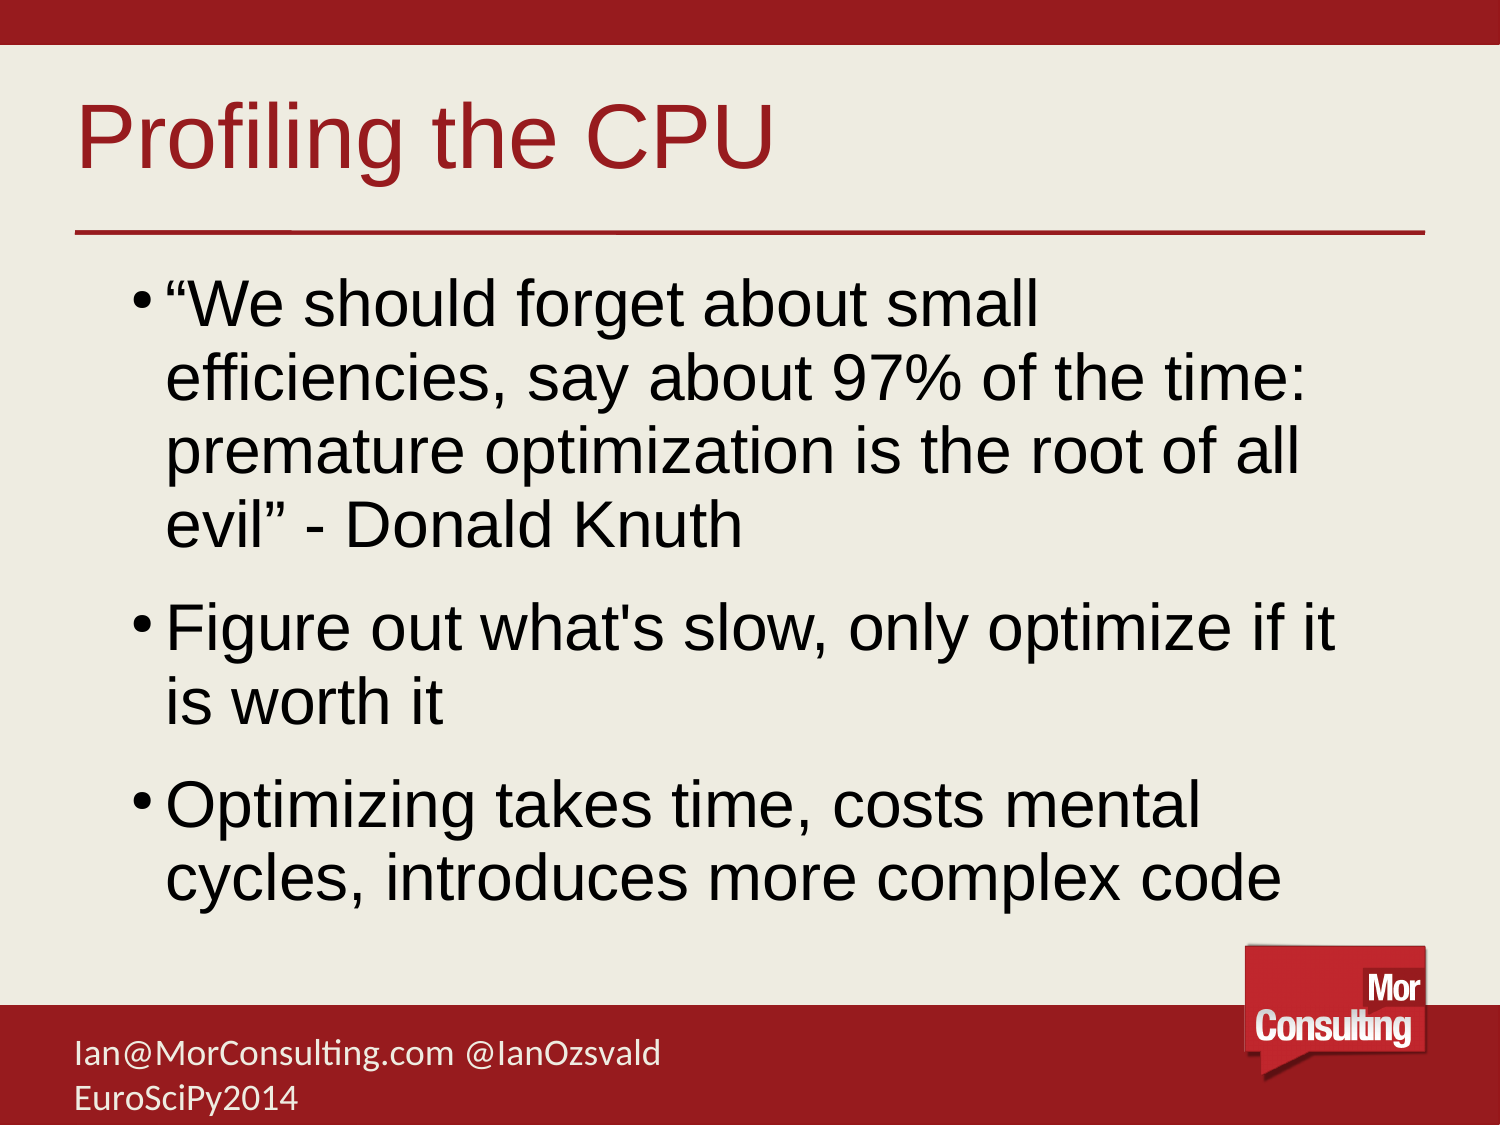

# Profiling the CPU
“We should forget about small efficiencies, say about 97% of the time: premature optimization is the root of all evil” - Donald Knuth
Figure out what's slow, only optimize if it is worth it
Optimizing takes time, costs mental cycles, introduces more complex code